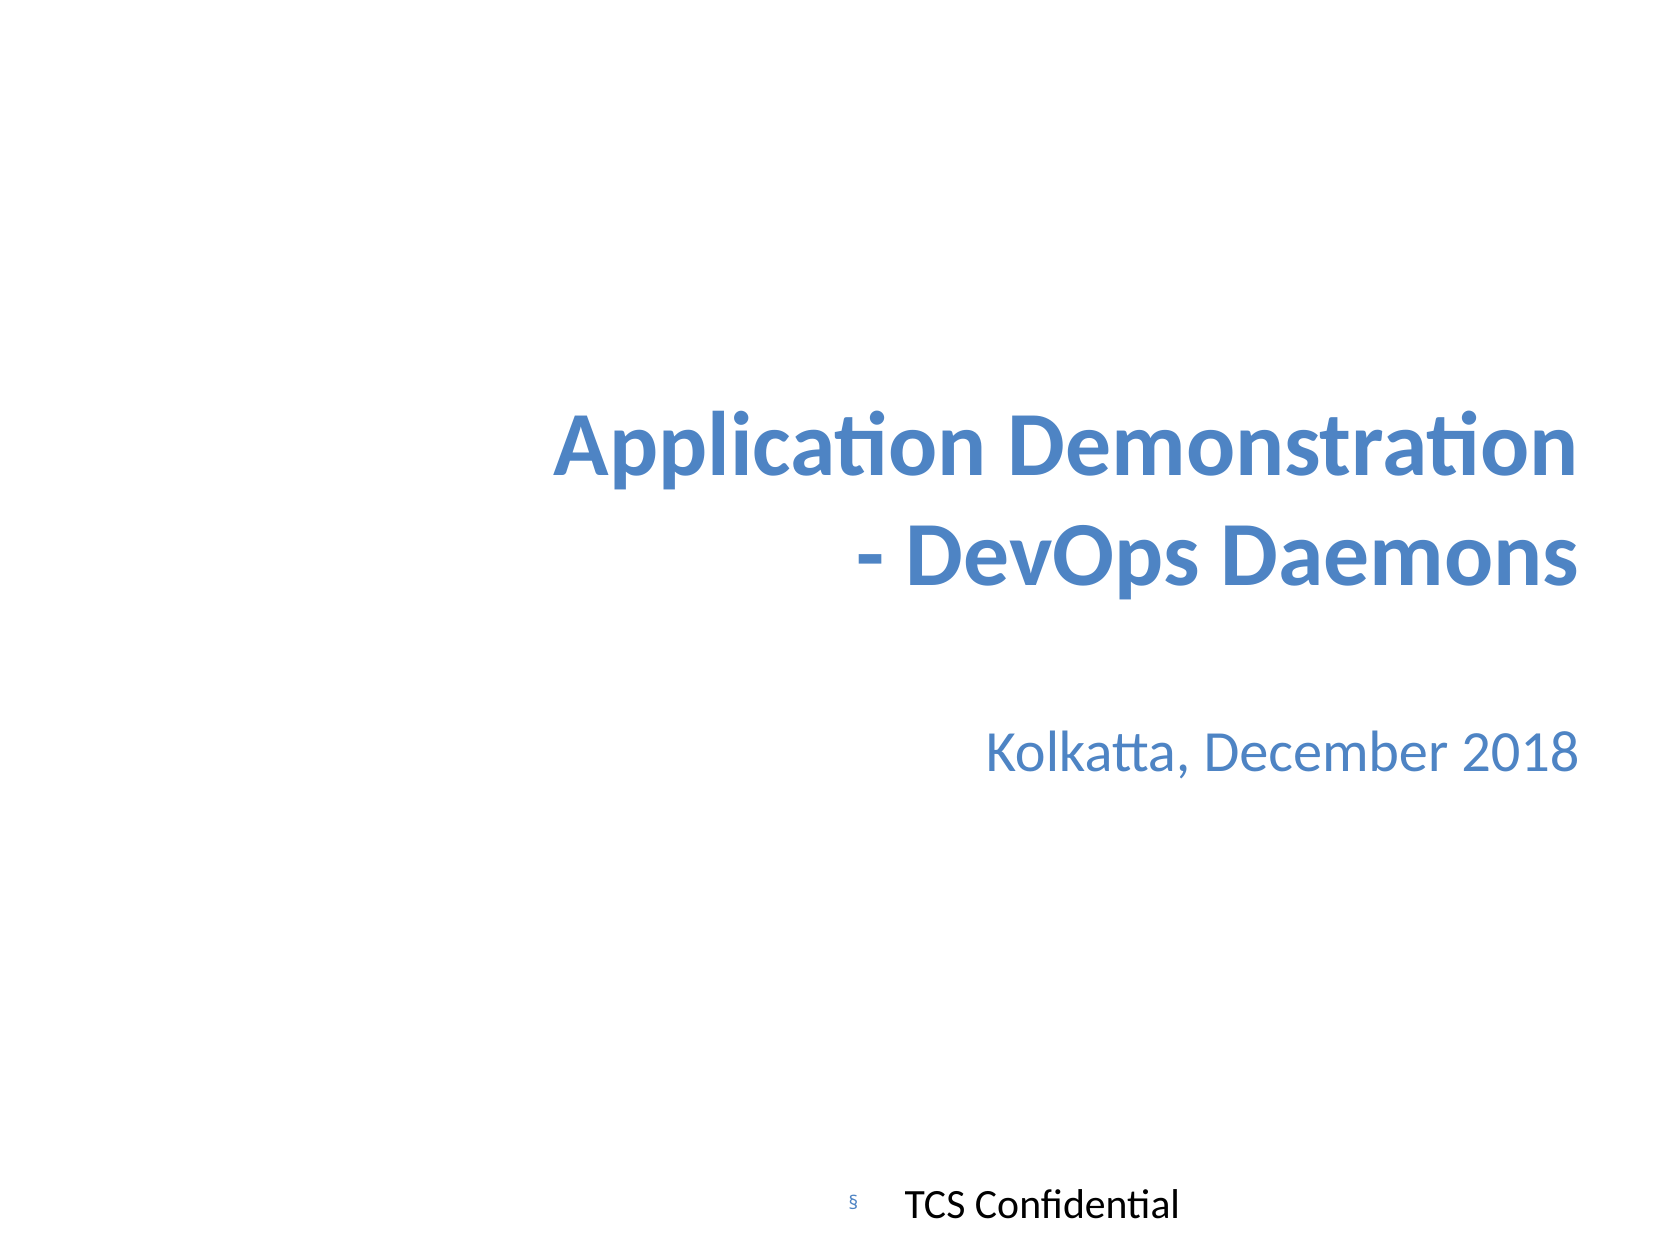

# Application Demonstration - DevOps Daemons Kolkatta, December 2018
TCS Confidential